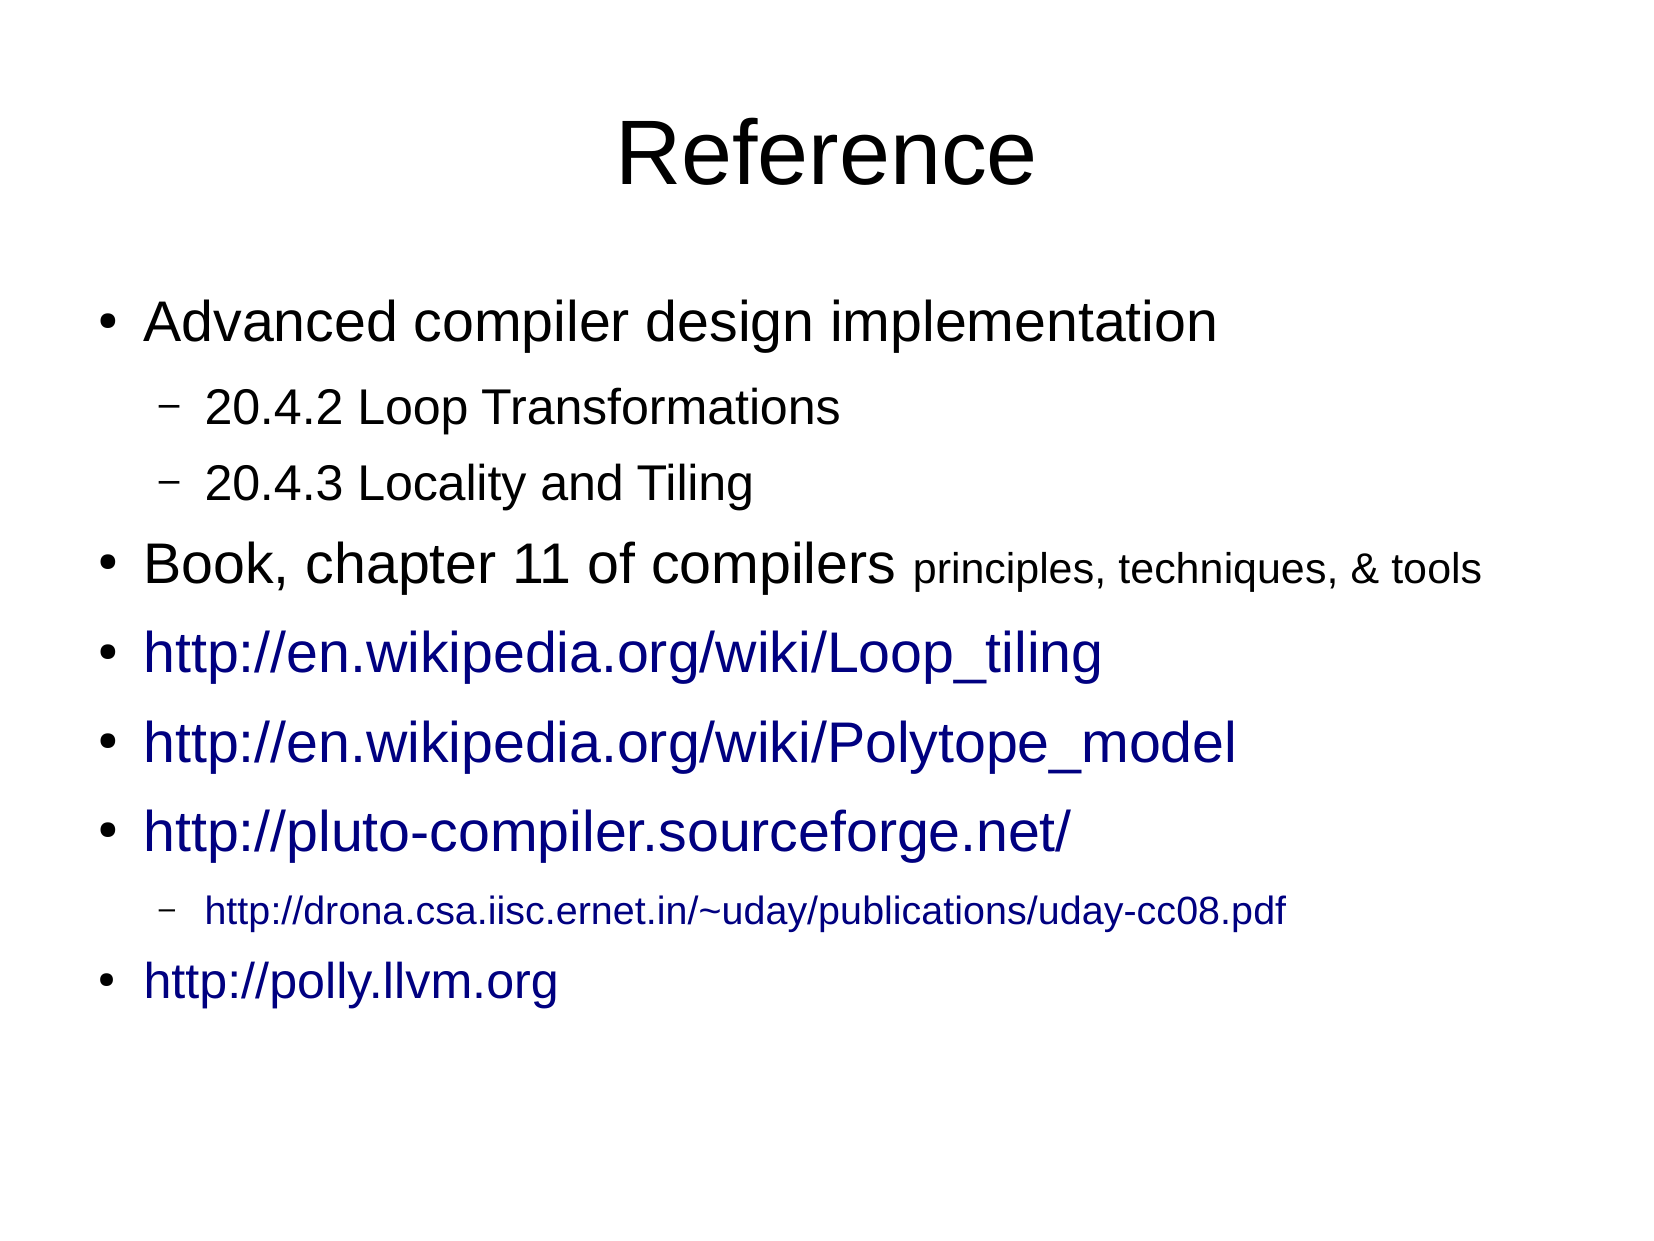

# Reference
Advanced compiler design implementation
20.4.2 Loop Transformations
20.4.3 Locality and Tiling
Book, chapter 11 of compilers principles, techniques, & tools
http://en.wikipedia.org/wiki/Loop_tiling
http://en.wikipedia.org/wiki/Polytope_model
http://pluto-compiler.sourceforge.net/
http://drona.csa.iisc.ernet.in/~uday/publications/uday-cc08.pdf
http://polly.llvm.org